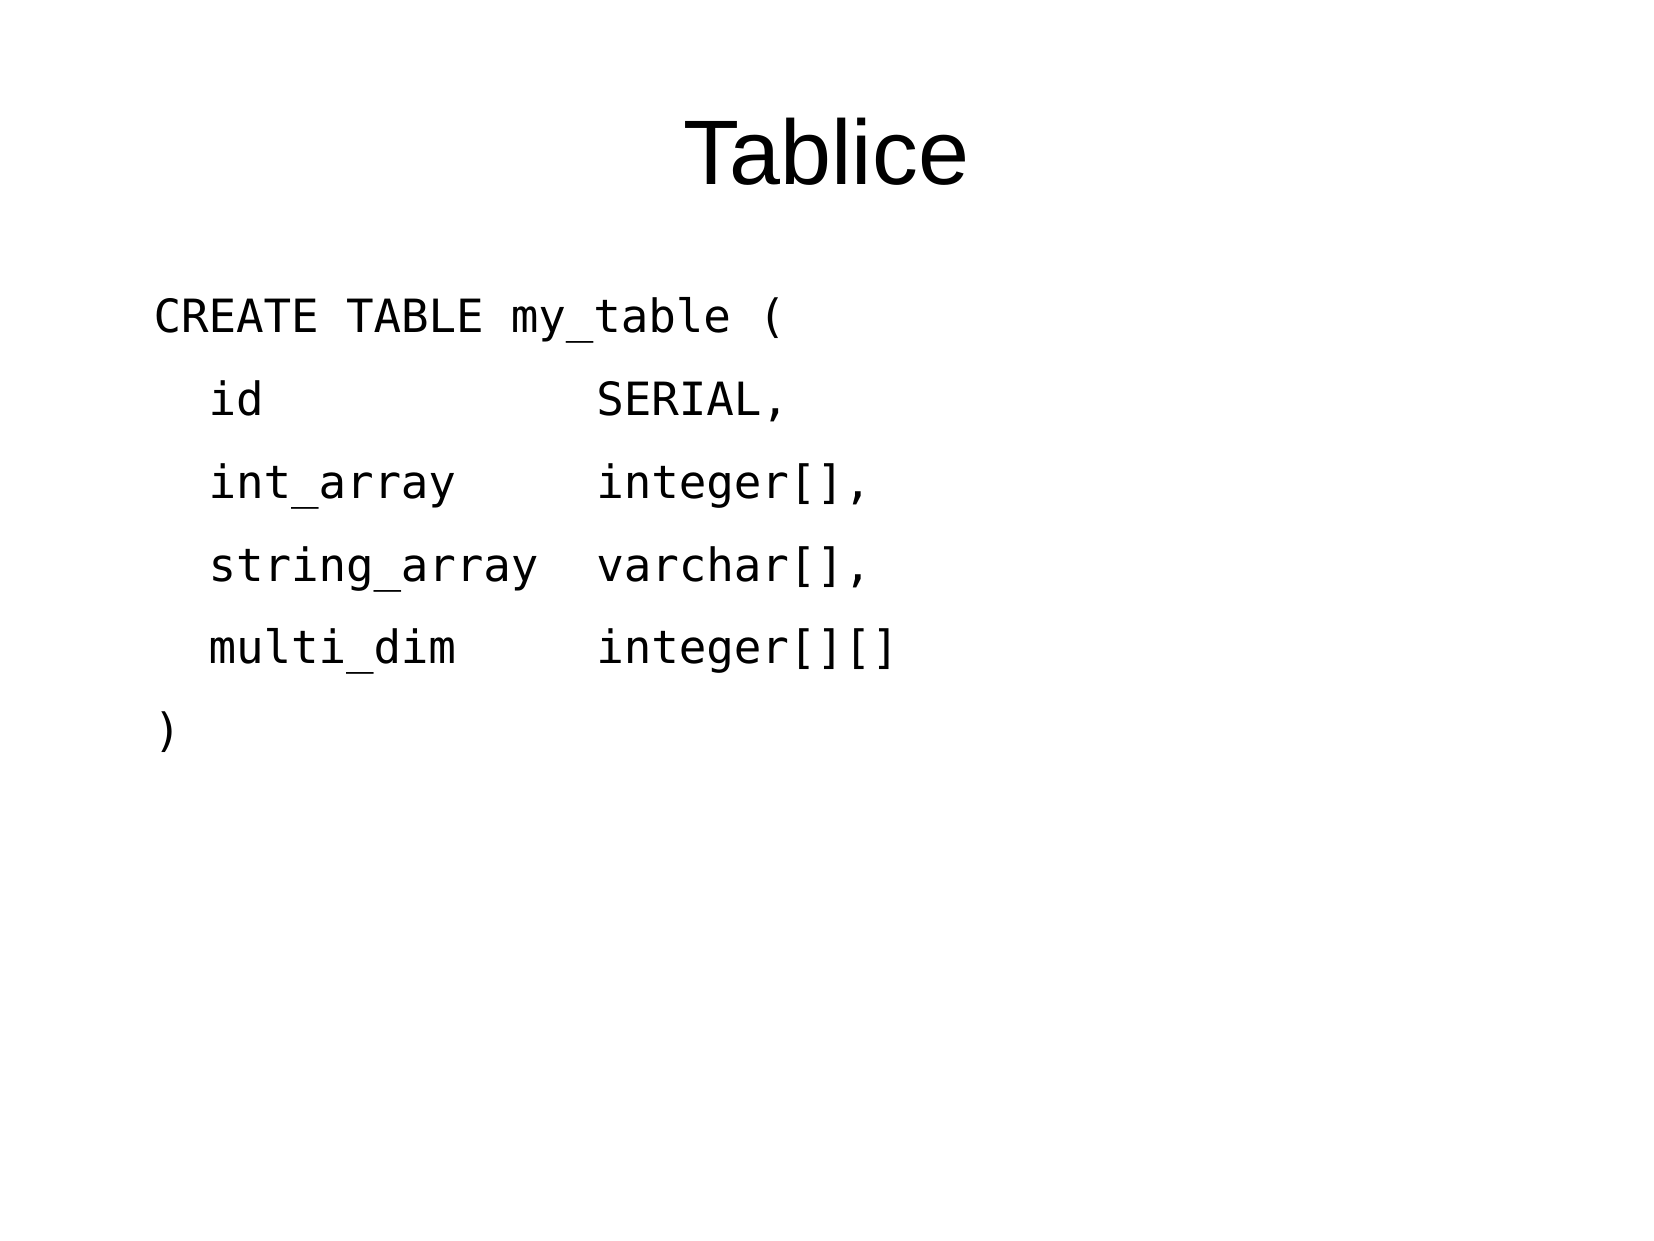

# Tablice
CREATE TABLE my_table (
 id 					SERIAL,
 int_array 		integer[],
 string_array 	varchar[],
 multi_dim		integer[][]
)